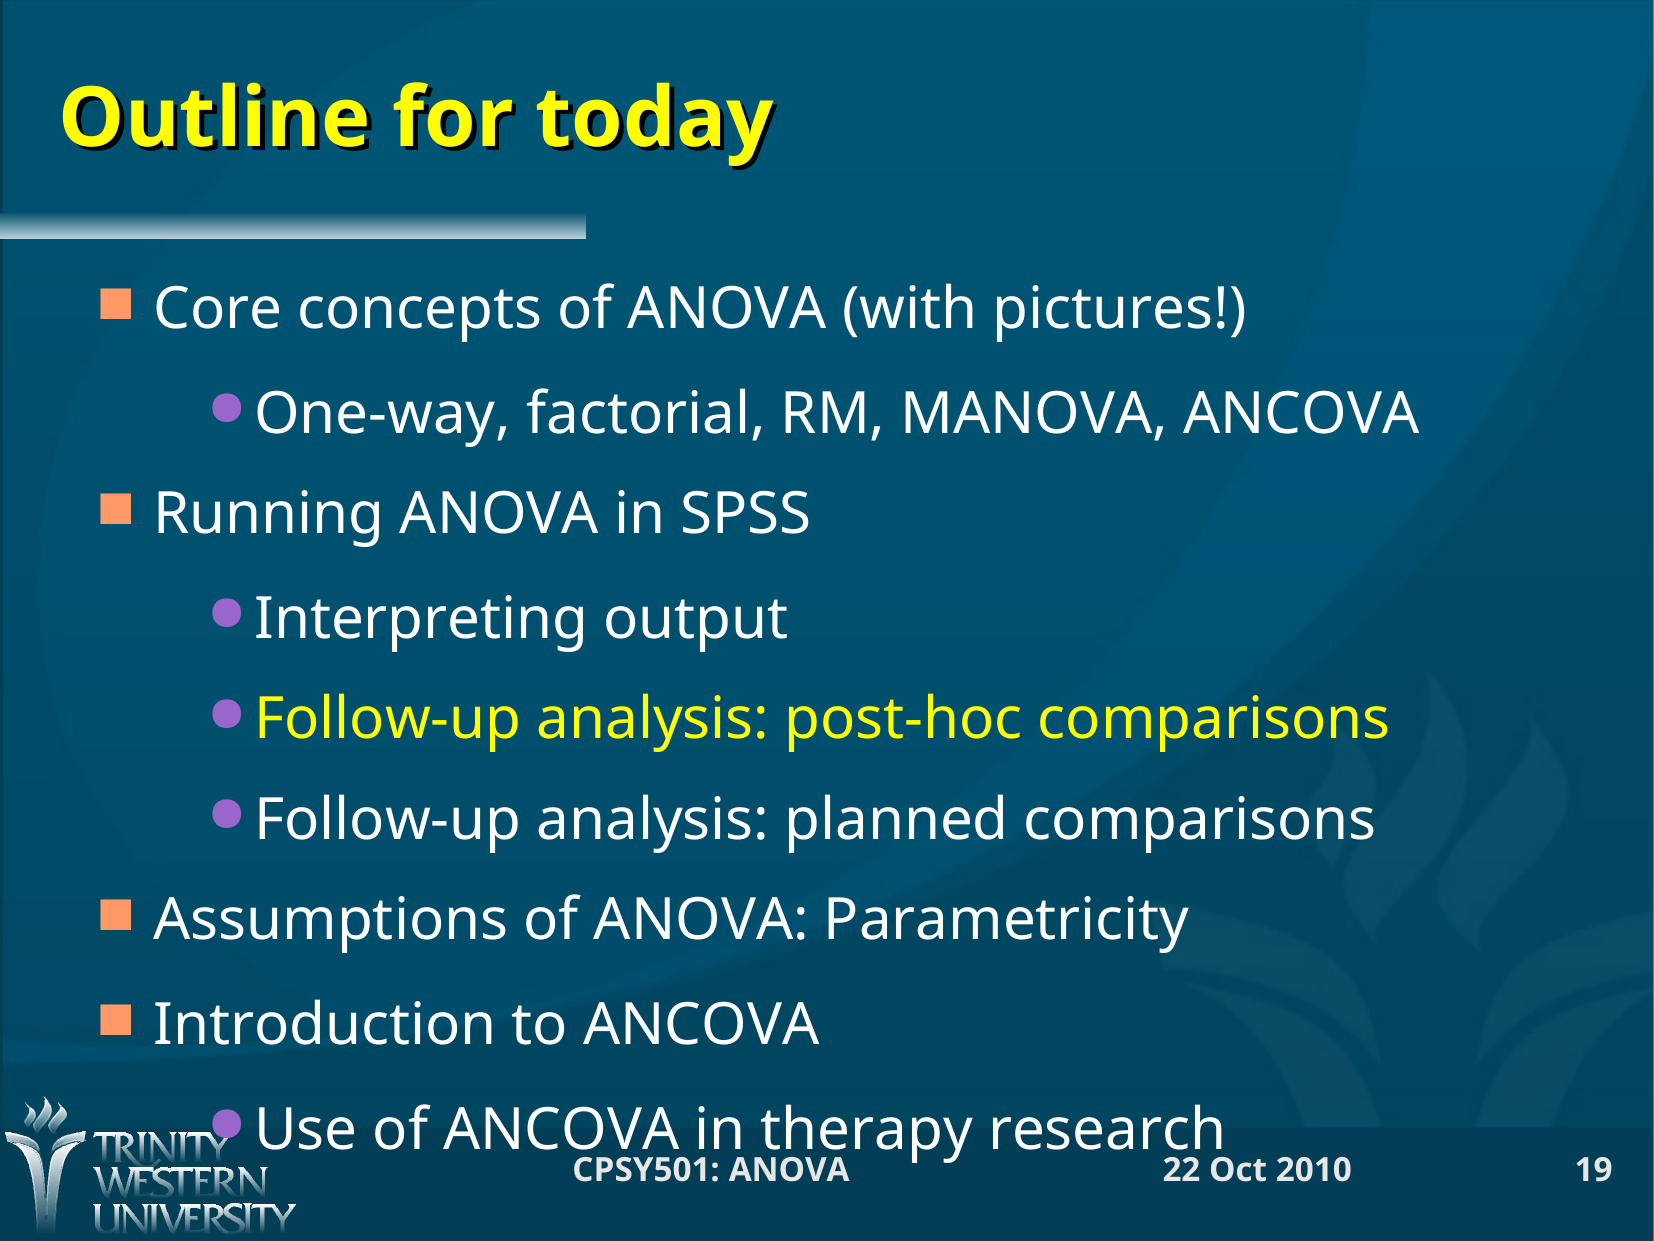

# Outline for today
Core concepts of ANOVA (with pictures!)
One-way, factorial, RM, MANOVA, ANCOVA
Running ANOVA in SPSS
Interpreting output
Follow-up analysis: post-hoc comparisons
Follow-up analysis: planned comparisons
Assumptions of ANOVA: Parametricity
Introduction to ANCOVA
Use of ANCOVA in therapy research
CPSY501: ANOVA
22 Oct 2010
19